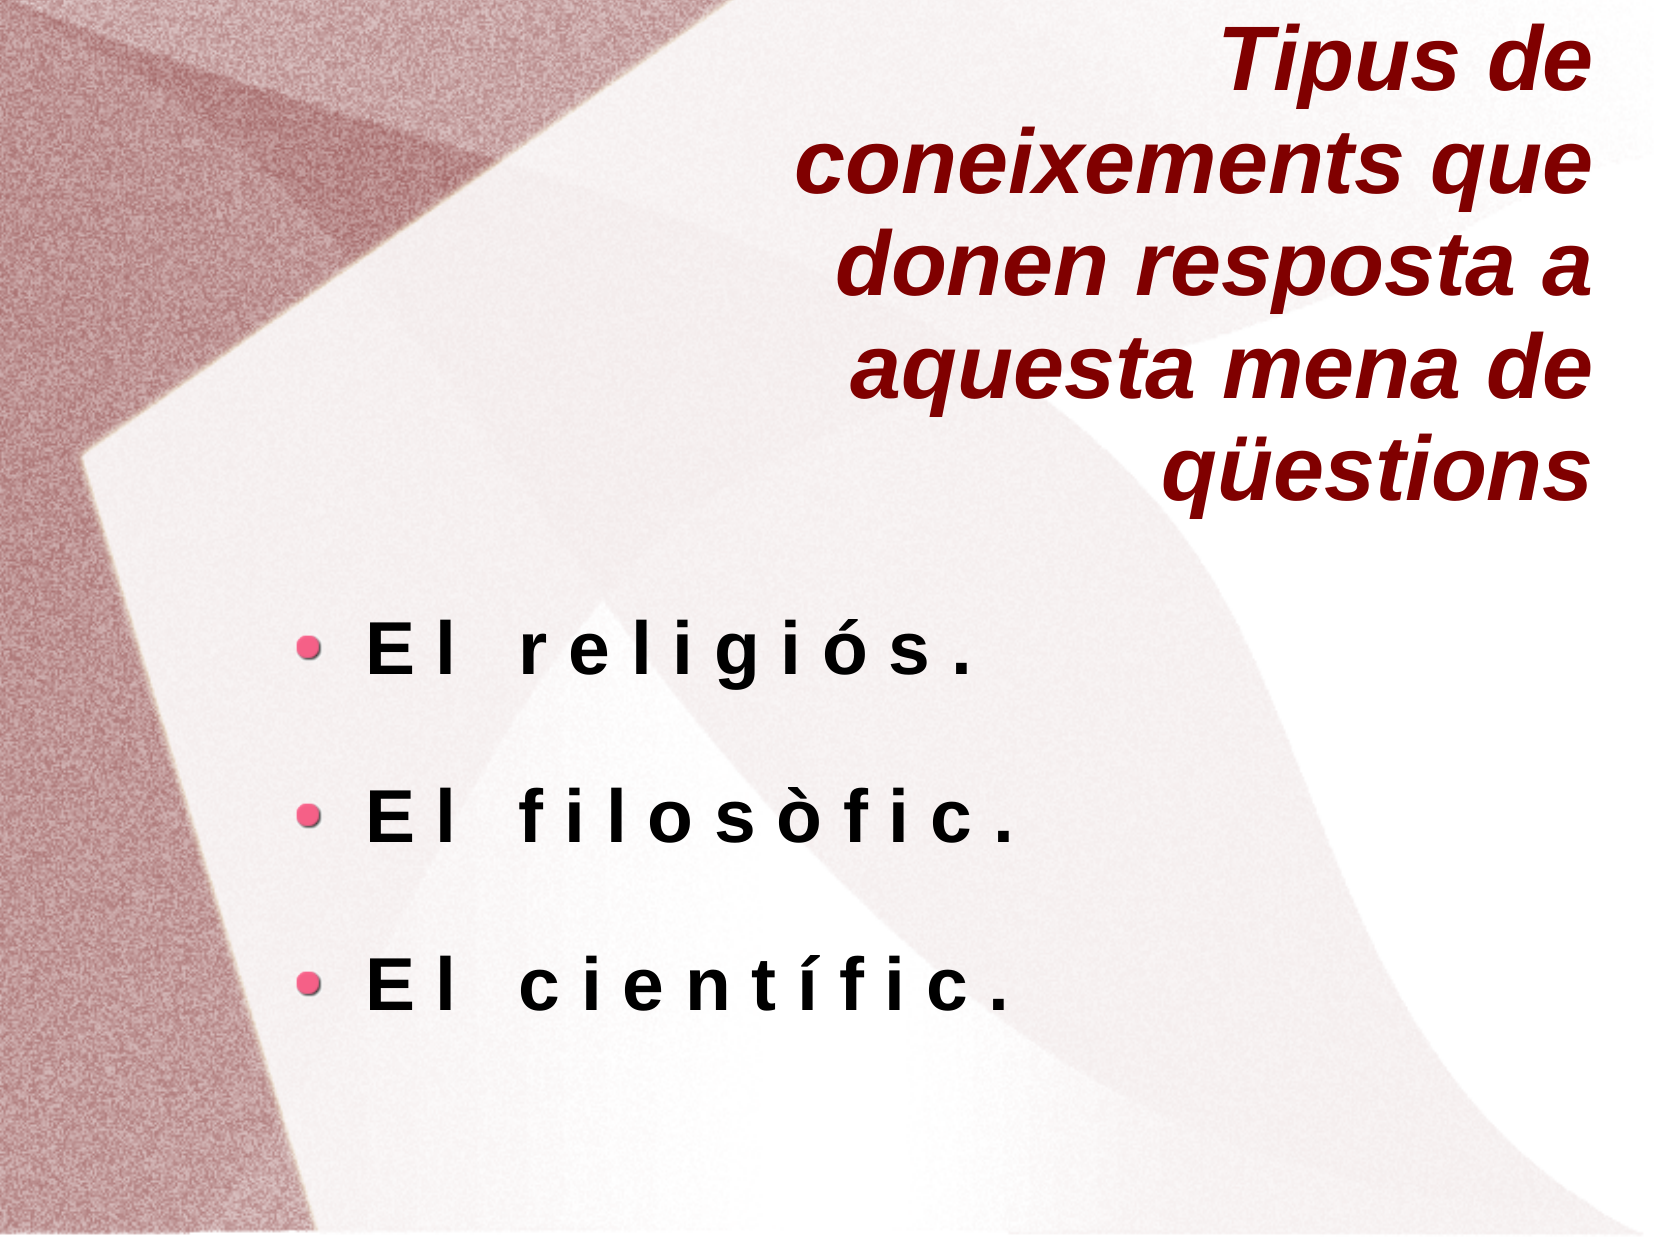

# Tipus de coneixements que donen resposta a aquesta mena de qüestions
 El religiós.
 El filosòfic.
 El científic.